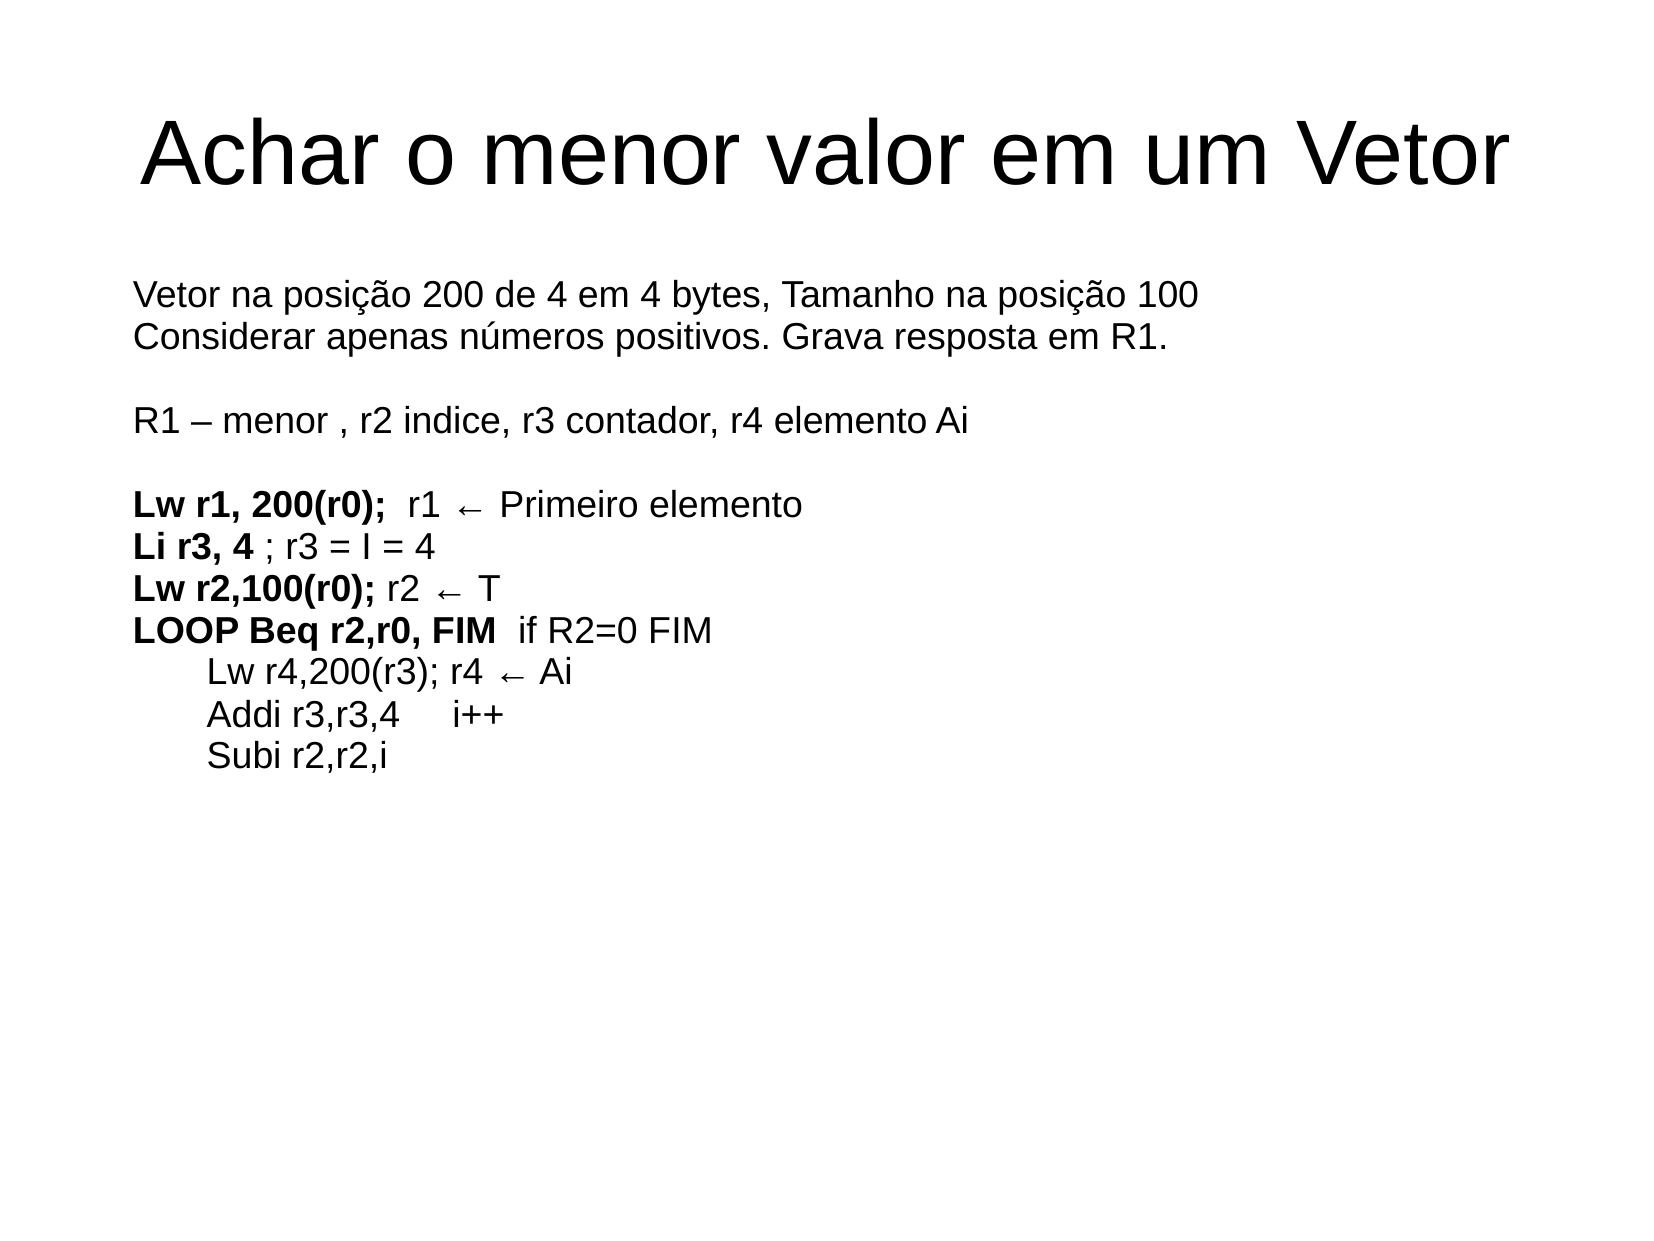

# Achar o menor valor em um Vetor
Vetor na posição 200 de 4 em 4 bytes, Tamanho na posição 100
Considerar apenas números positivos. Grava resposta em R1.
R1 – menor , r2 indice, r3 contador, r4 elemento Ai
Lw r1, 200(r0); r1 ← Primeiro elemento
Li r3, 4 ; r3 = I = 4
Lw r2,100(r0); r2 ← T
LOOP Beq r2,r0, FIM if R2=0 FIM
	Lw r4,200(r3); r4 ← Ai
	Addi r3,r3,4 i++
	Subi r2,r2,i